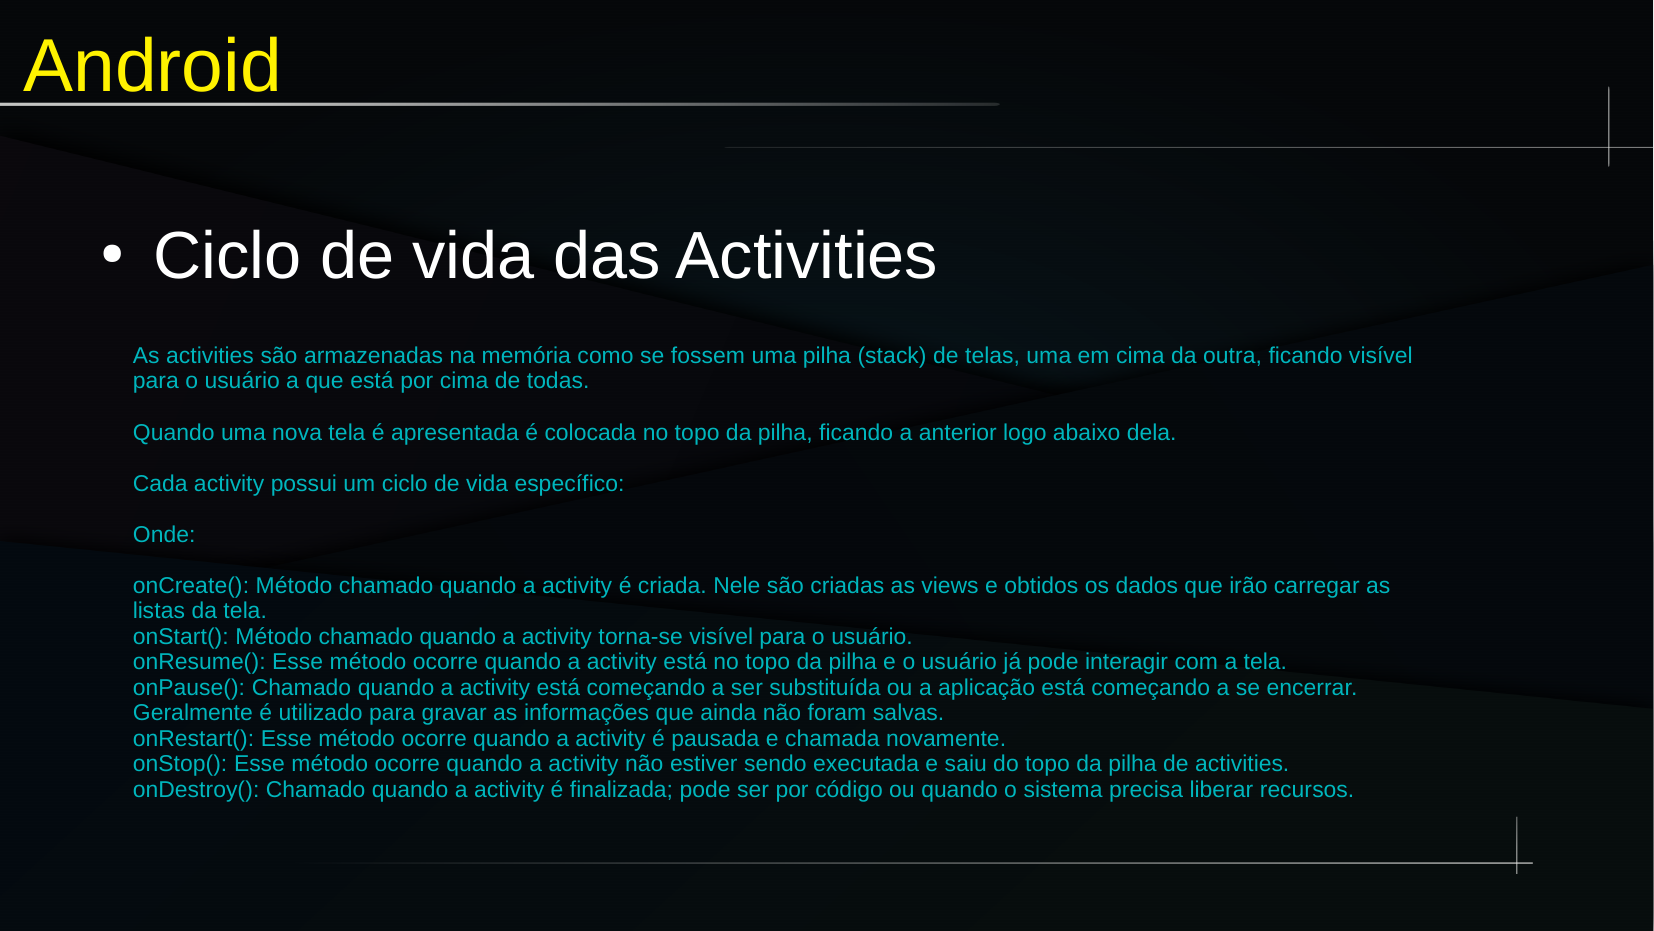

# Android
Ciclo de vida das Activities
As activities são armazenadas na memória como se fossem uma pilha (stack) de telas, uma em cima da outra, ficando visível para o usuário a que está por cima de todas.
Quando uma nova tela é apresentada é colocada no topo da pilha, ficando a anterior logo abaixo dela.
Cada activity possui um ciclo de vida específico:
Onde:
onCreate(): Método chamado quando a activity é criada. Nele são criadas as views e obtidos os dados que irão carregar as listas da tela.
onStart(): Método chamado quando a activity torna-se visível para o usuário.
onResume(): Esse método ocorre quando a activity está no topo da pilha e o usuário já pode interagir com a tela.
onPause(): Chamado quando a activity está começando a ser substituída ou a aplicação está começando a se encerrar. Geralmente é utilizado para gravar as informações que ainda não foram salvas.
onRestart(): Esse método ocorre quando a activity é pausada e chamada novamente.
onStop(): Esse método ocorre quando a activity não estiver sendo executada e saiu do topo da pilha de activities.
onDestroy(): Chamado quando a activity é finalizada; pode ser por código ou quando o sistema precisa liberar recursos.